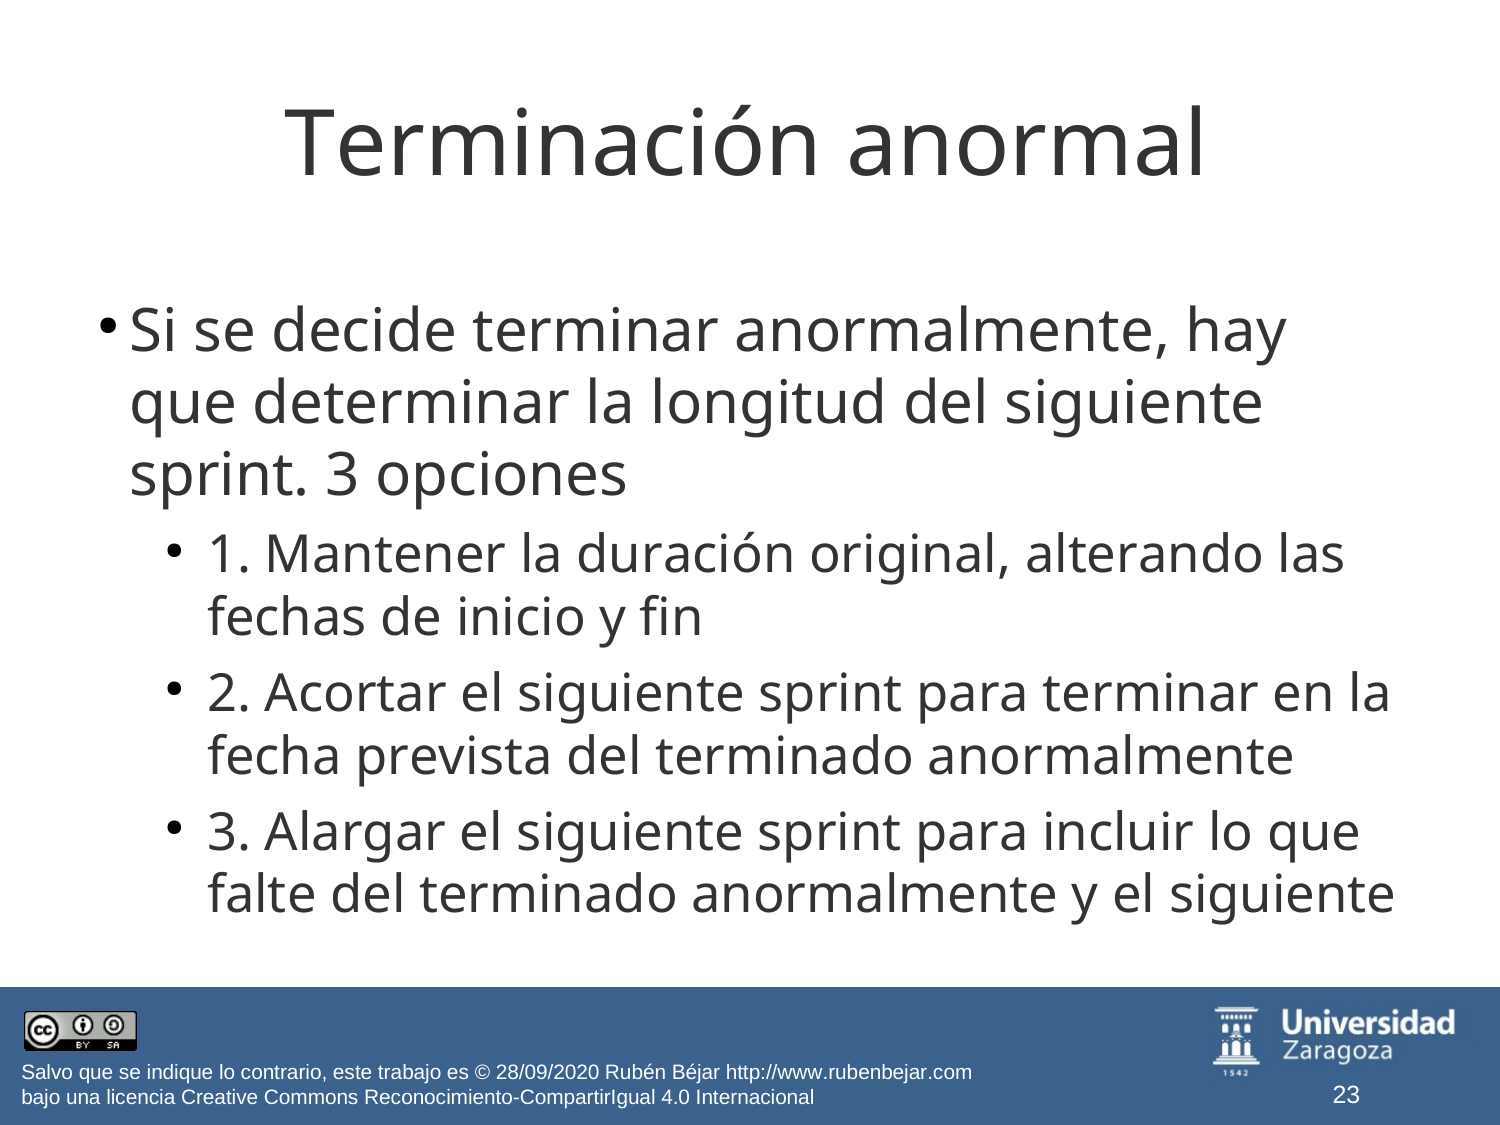

# Terminación anormal
Si se decide terminar anormalmente, hay que determinar la longitud del siguiente sprint. 3 opciones
1. Mantener la duración original, alterando las fechas de inicio y fin
2. Acortar el siguiente sprint para terminar en la fecha prevista del terminado anormalmente
3. Alargar el siguiente sprint para incluir lo que falte del terminado anormalmente y el siguiente